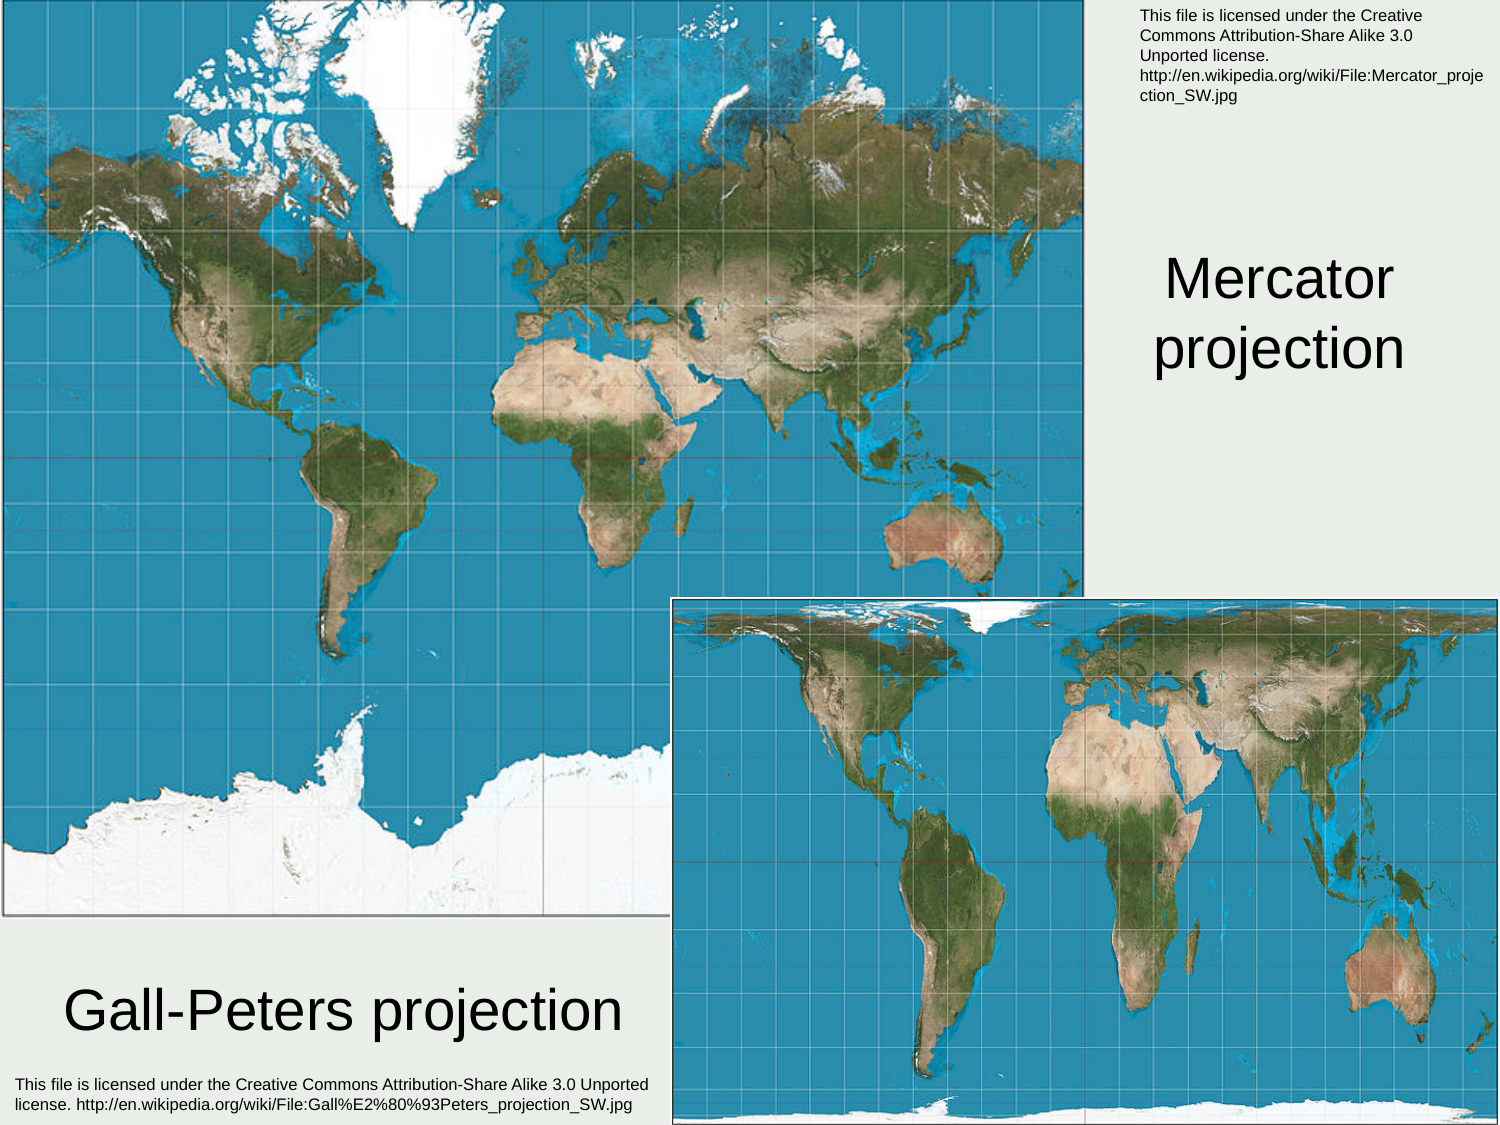

This file is licensed under the Creative Commons Attribution-Share Alike 3.0 Unported license. http://en.wikipedia.org/wiki/File:Mercator_projection_SW.jpg
Mercator projection
Gall-Peters projection
This file is licensed under the Creative Commons Attribution-Share Alike 3.0 Unported license. http://en.wikipedia.org/wiki/File:Gall%E2%80%93Peters_projection_SW.jpg